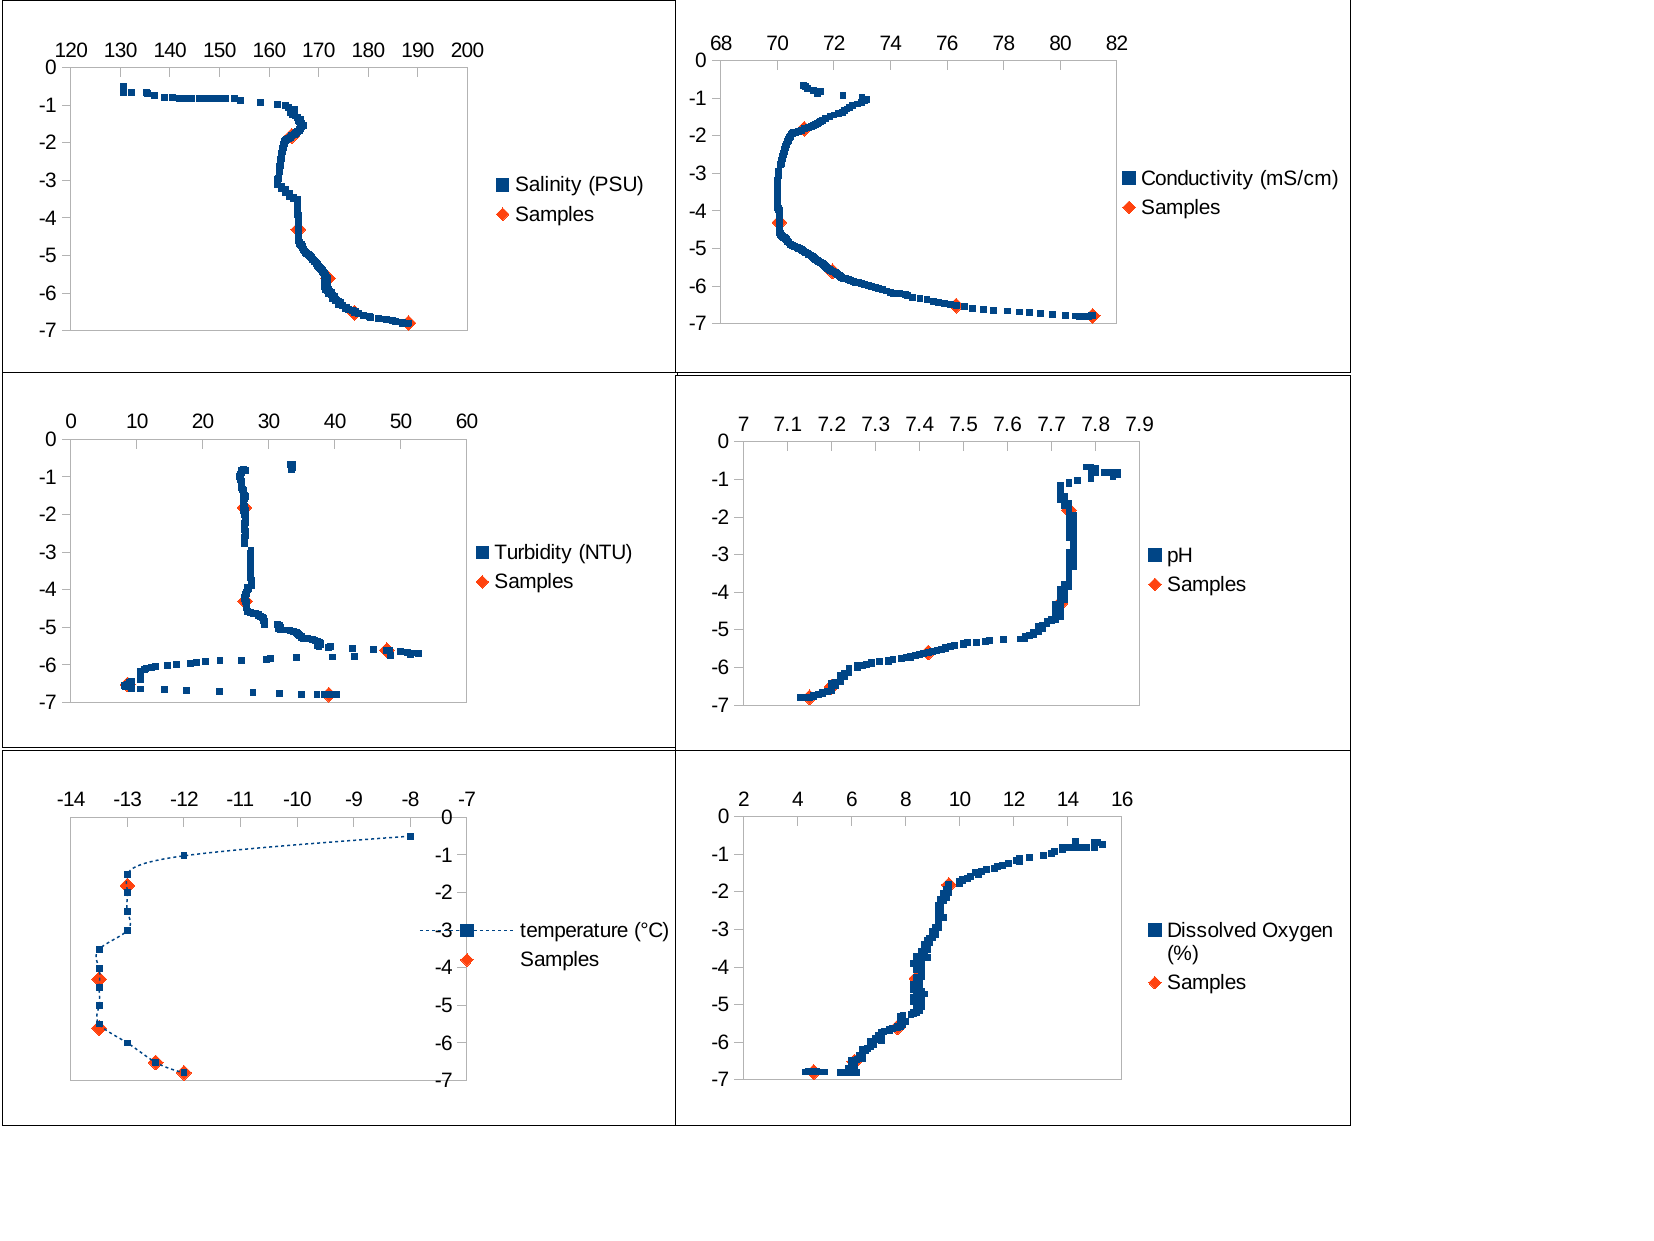

### Chart
| Category | Conductivity (mS/cm) | Samples |
|---|---|---|
### Chart
| Category | Salinity (PSU) | Samples |
|---|---|---|
### Chart
| Category | Turbidity (NTU) | Samples |
|---|---|---|
### Chart
| Category | pH | Samples |
|---|---|---|
### Chart
| Category | Dissolved Oxygen (%) | Samples |
|---|---|---|
### Chart
| Category | temperature (°C) | Samples |
|---|---|---|